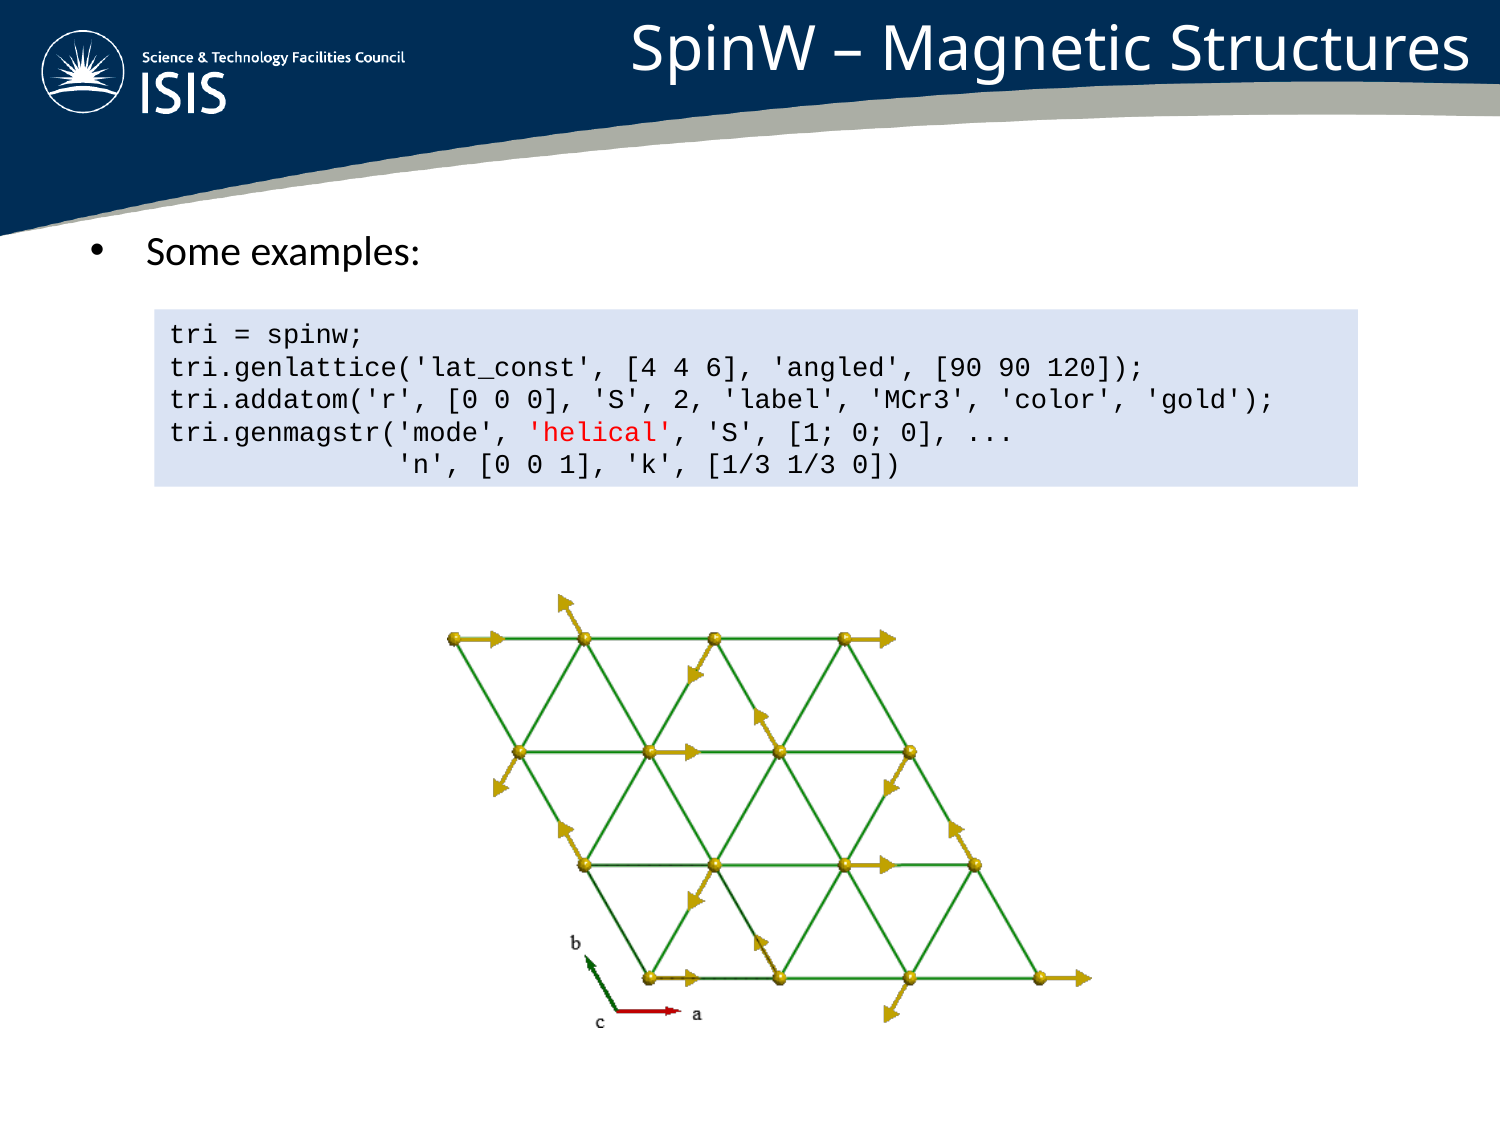

SpinW – Magnetic Structures
# Some examples:
tri = spinw;
tri.genlattice('lat_const', [4 4 6], 'angled', [90 90 120]);
tri.addatom('r', [0 0 0], 'S', 2, 'label', 'MCr3', 'color', 'gold');
tri.genmagstr('mode', 'helical', 'S', [1; 0; 0], ...
 'n', [0 0 1], 'k', [1/3 1/3 0])